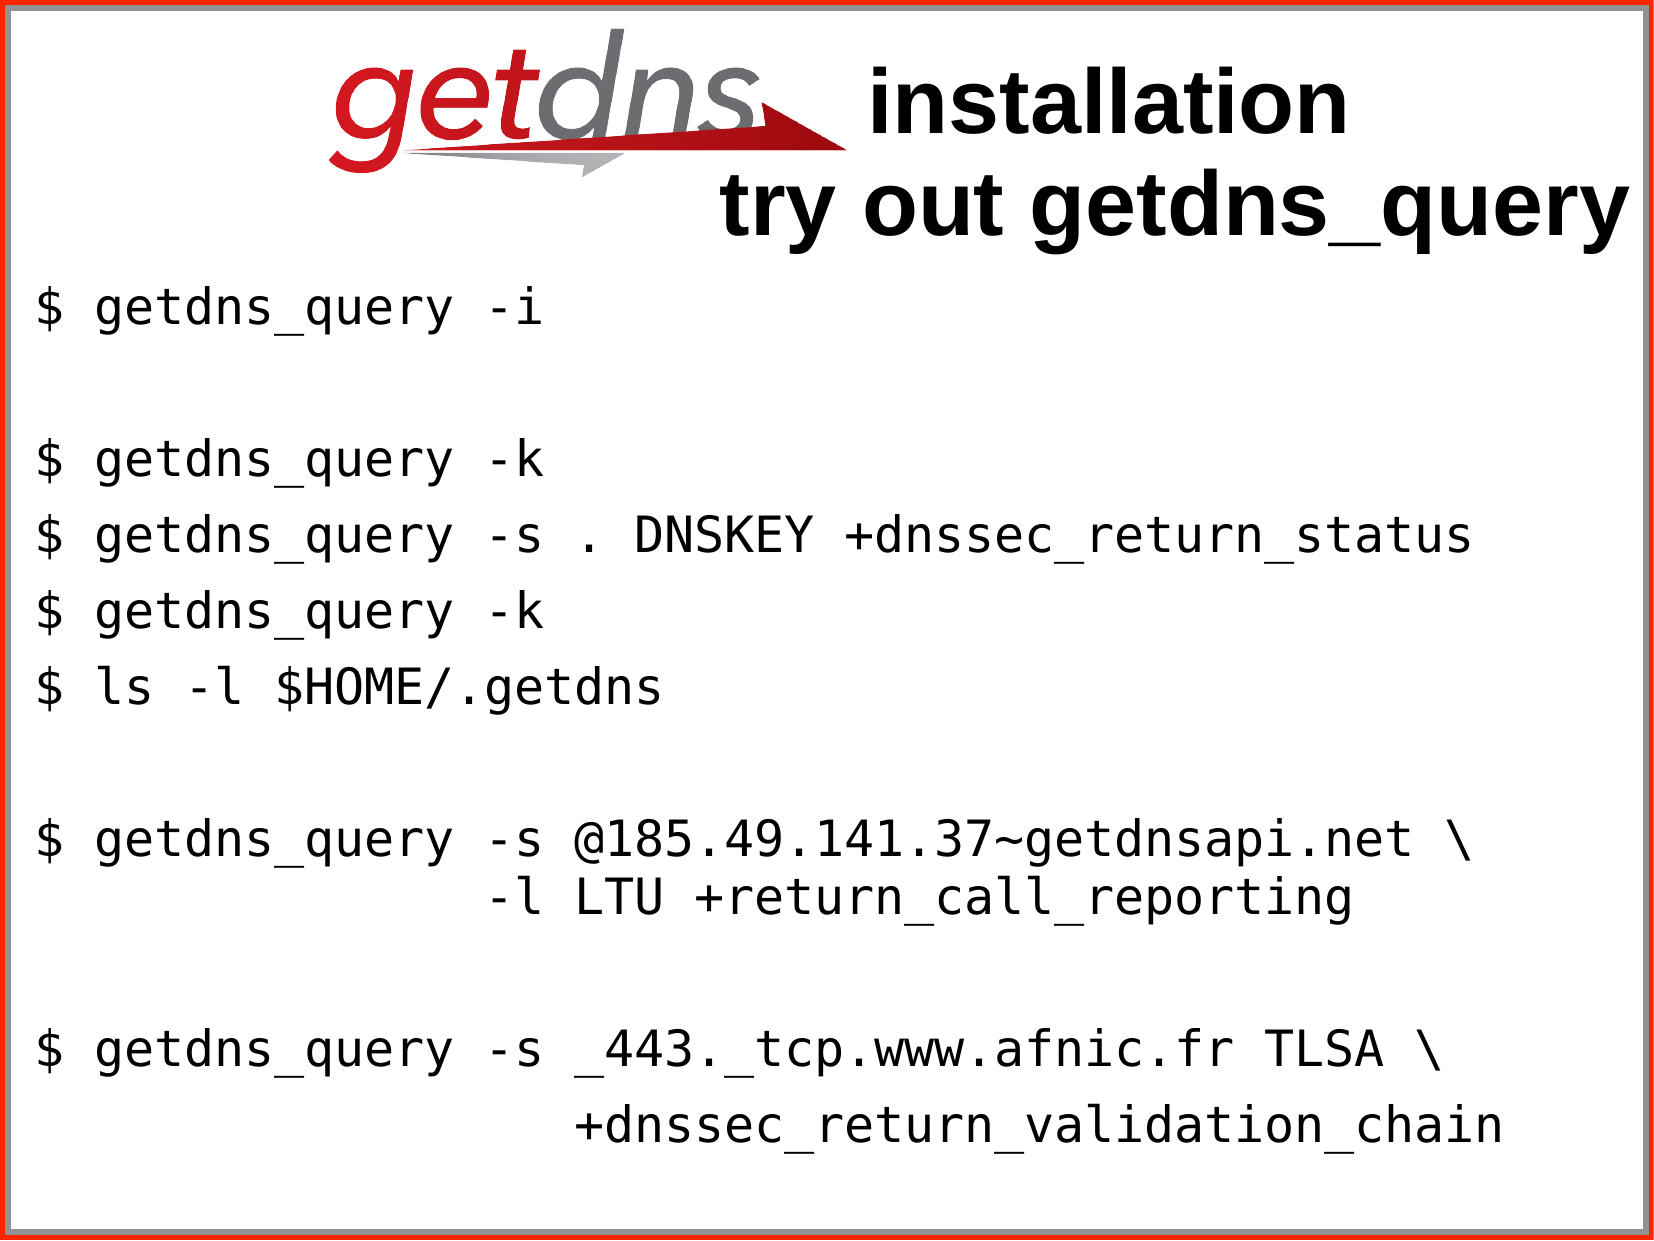

# installation try out getdns_query
$ getdns_query -i
$ getdns_query -k
$ getdns_query -s . DNSKEY +dnssec_return_status
$ getdns_query -k
$ ls -l $HOME/.getdns
$ getdns_query -s @185.49.141.37~getdnsapi.net \
 -l LTU +return_call_reporting
$ getdns_query -s _443._tcp.www.afnic.fr TLSA \
 +dnssec_return_validation_chain